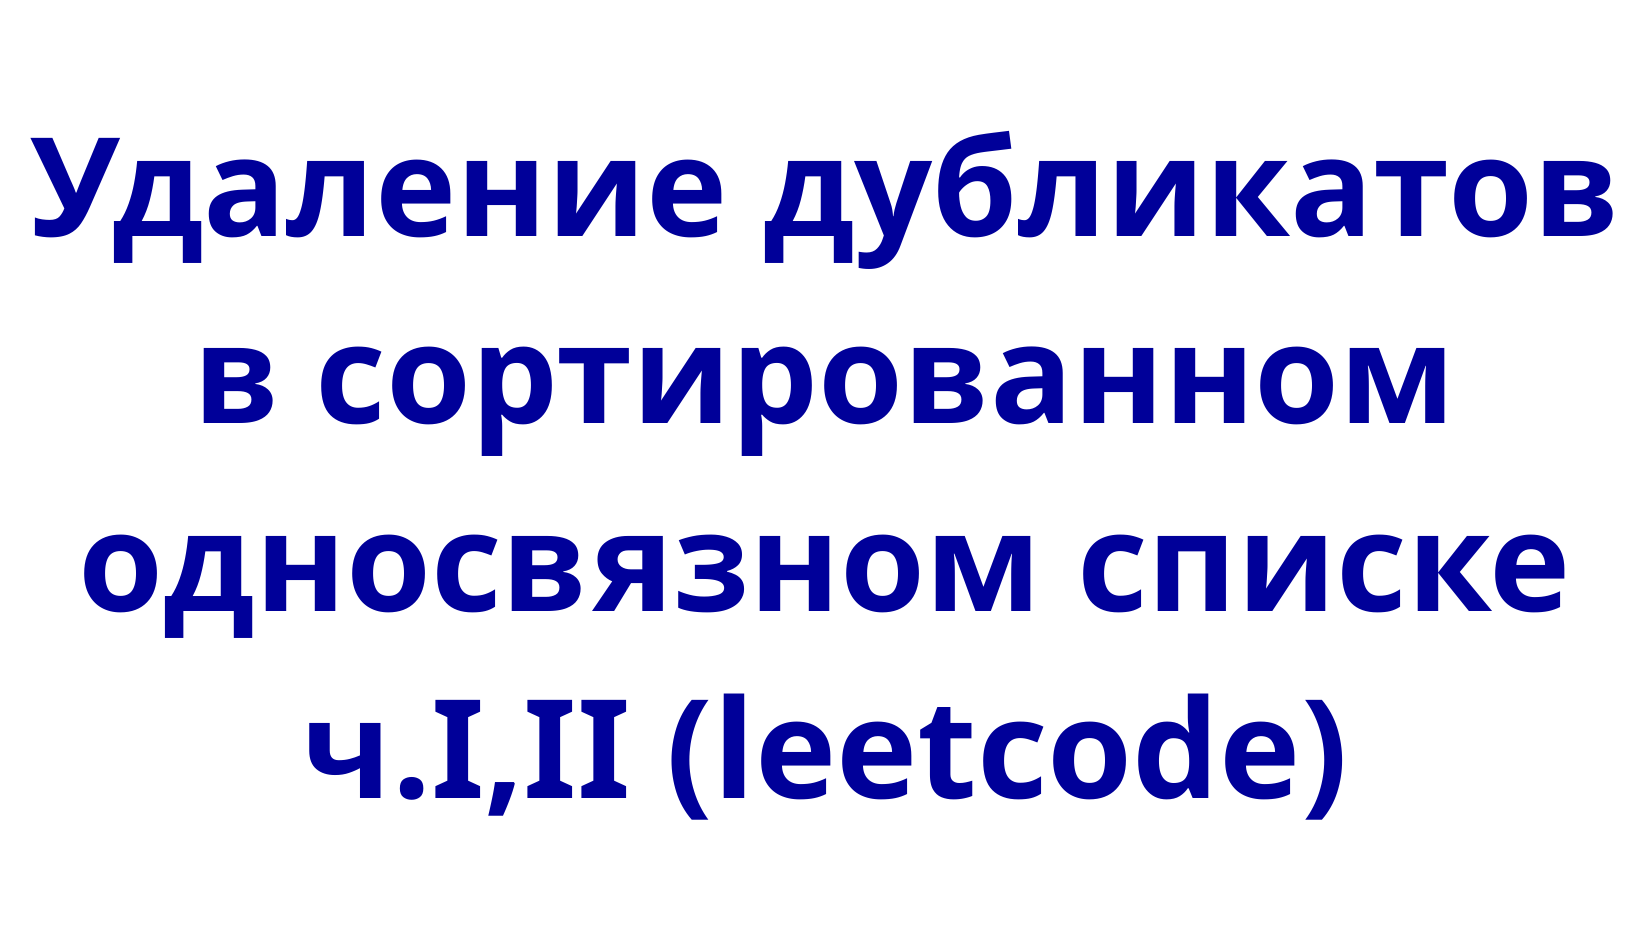

# Удаление дубликатов в сортированном односвязном списке
ч.I,II (leetcode)